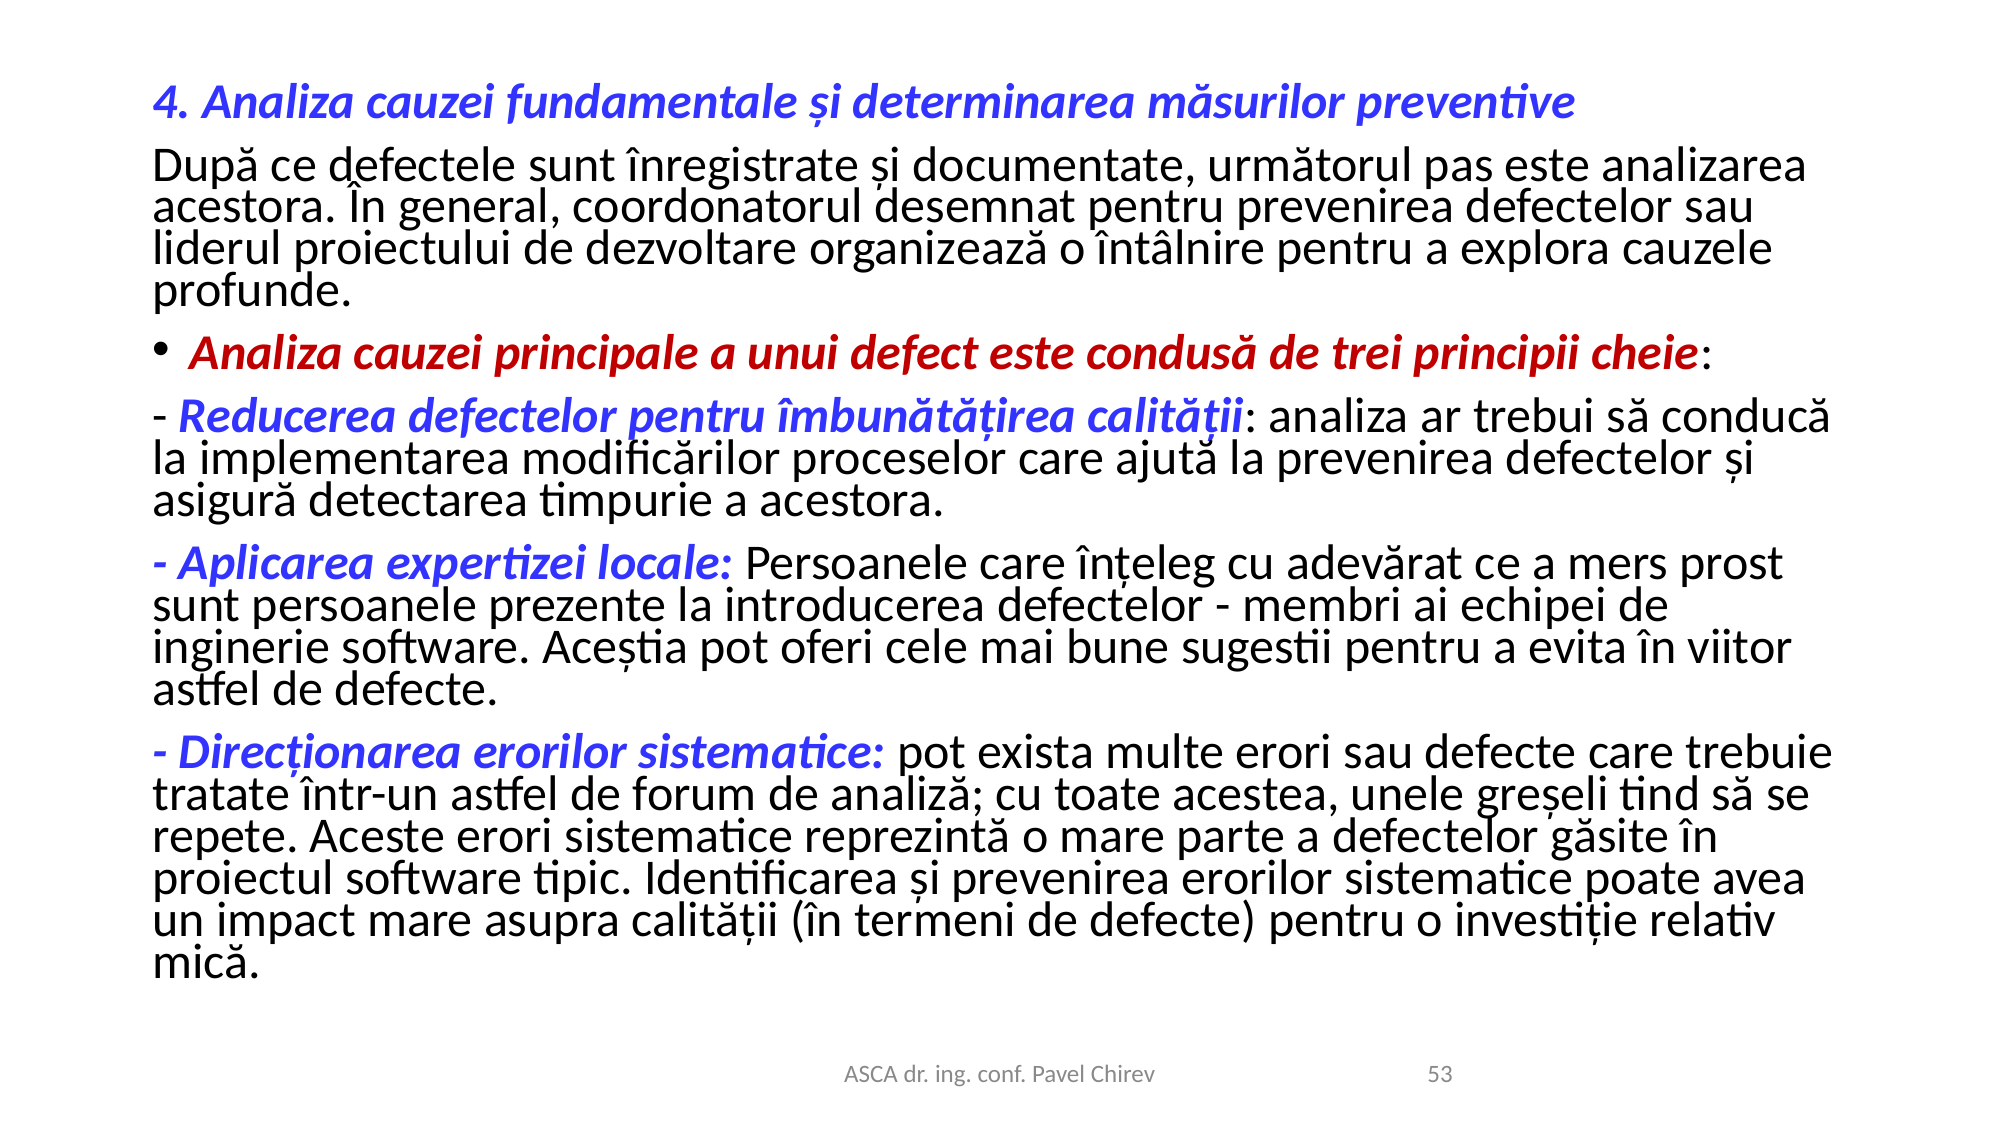

# 4. Analiza cauzei fundamentale și determinarea măsurilor preventive
După ce defectele sunt înregistrate și documentate, următorul pas este analizarea acestora. În general, coordonatorul desemnat pentru prevenirea defectelor sau liderul proiectului de dezvoltare organizează o întâlnire pentru a explora cauzele profunde.
Analiza cauzei principale a unui defect este condusă de trei principii cheie:
- Reducerea defectelor pentru îmbunătățirea calității: analiza ar trebui să conducă la implementarea modificărilor proceselor care ajută la prevenirea defectelor și asigură detectarea timpurie a acestora.
- Aplicarea expertizei locale: Persoanele care înțeleg cu adevărat ce a mers prost sunt persoanele prezente la introducerea defectelor - membri ai echipei de inginerie software. Aceștia pot oferi cele mai bune sugestii pentru a evita în viitor astfel de defecte.
- Direcționarea erorilor sistematice: pot exista multe erori sau defecte care trebuie tratate într-un astfel de forum de analiză; cu toate acestea, unele greșeli tind să se repete. Aceste erori sistematice reprezintă o mare parte a defectelor găsite în proiectul software tipic. Identificarea și prevenirea erorilor sistematice poate avea un impact mare asupra calității (în termeni de defecte) pentru o investiție relativ mică.
ASCA dr. ing. conf. Pavel Chirev